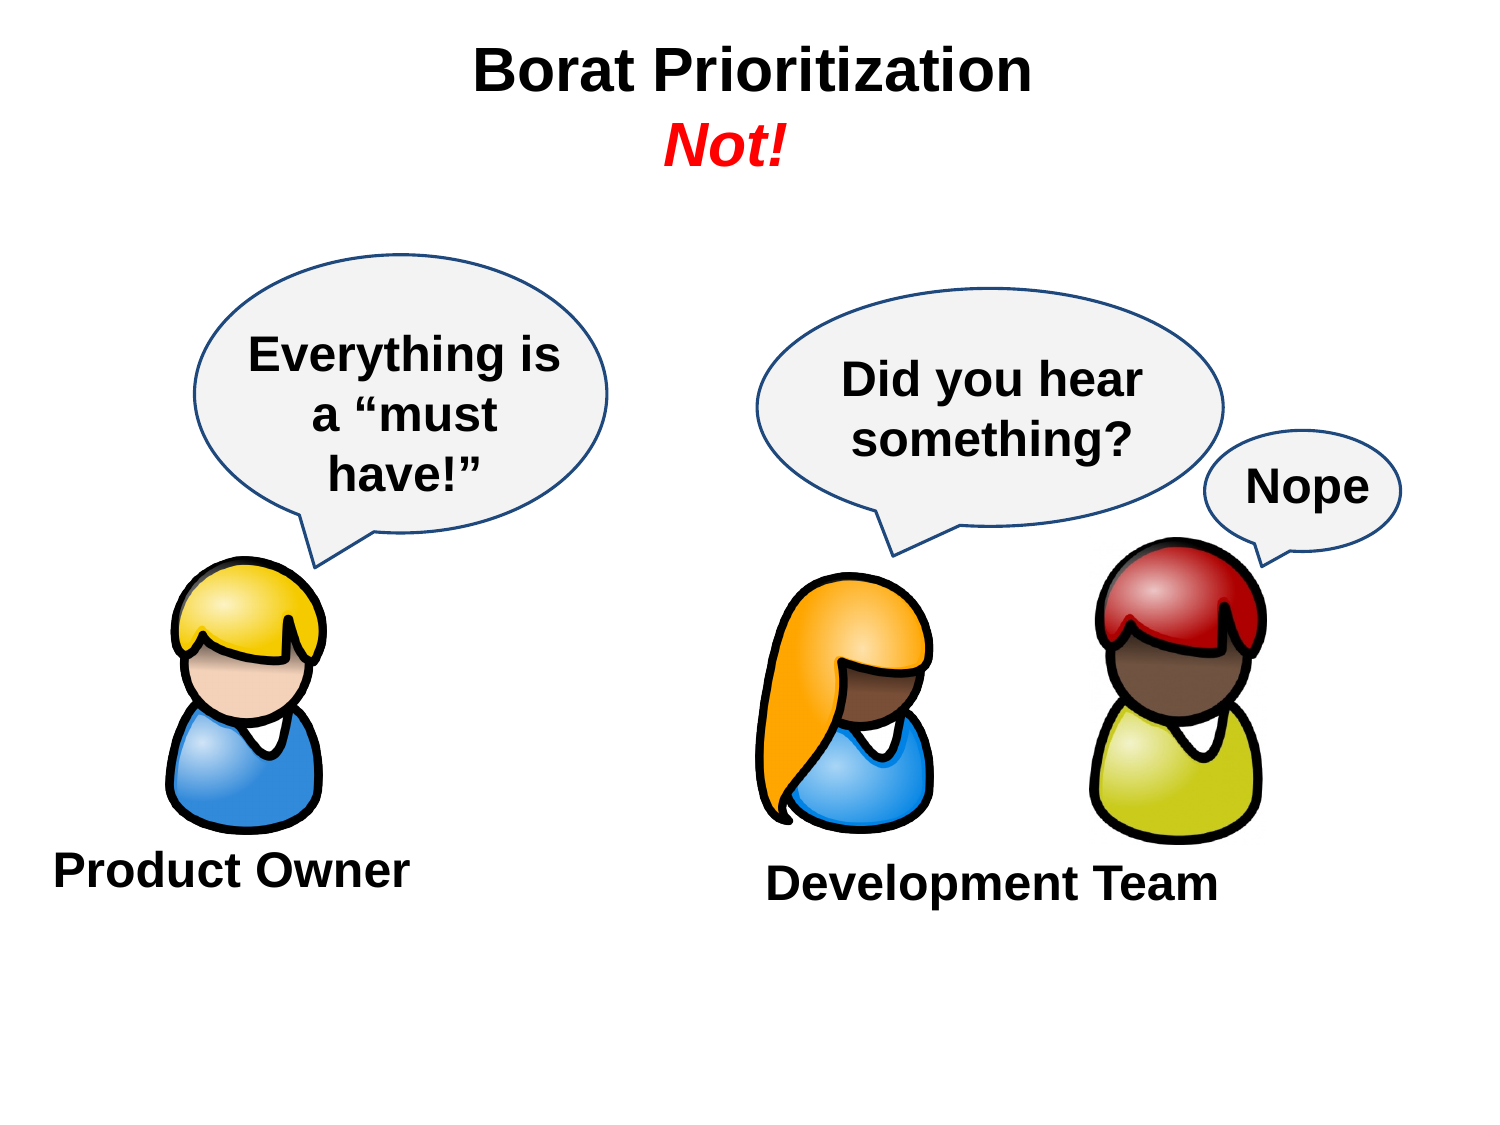

Borat Prioritization
Not!
Everything is a “must have!”
Did you hear something?
Nope
Product Owner
Development Team